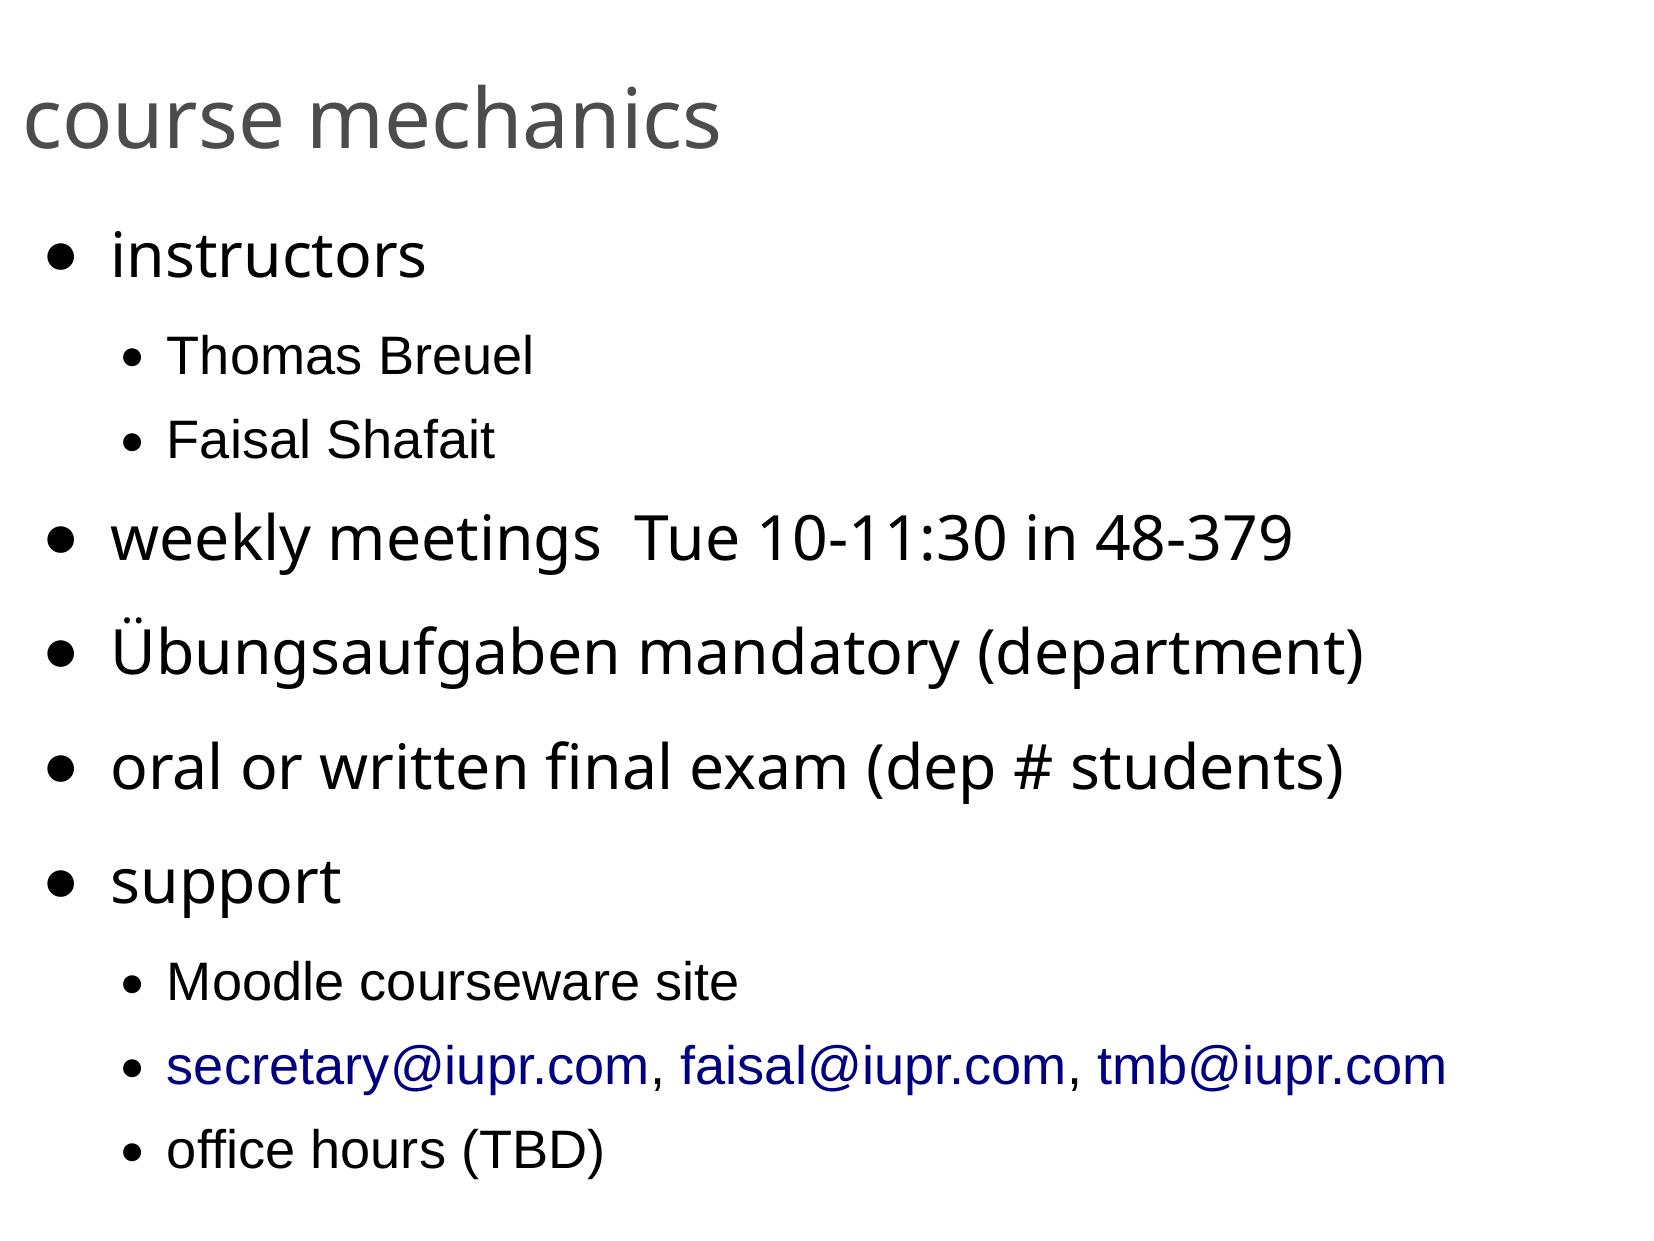

# course mechanics
instructors
Thomas Breuel
Faisal Shafait
weekly meetings Tue 10-11:30 in 48-379
Übungsaufgaben mandatory (department)
oral or written final exam (dep # students)
support
Moodle courseware site
secretary@iupr.com, faisal@iupr.com, tmb@iupr.com
office hours (TBD)